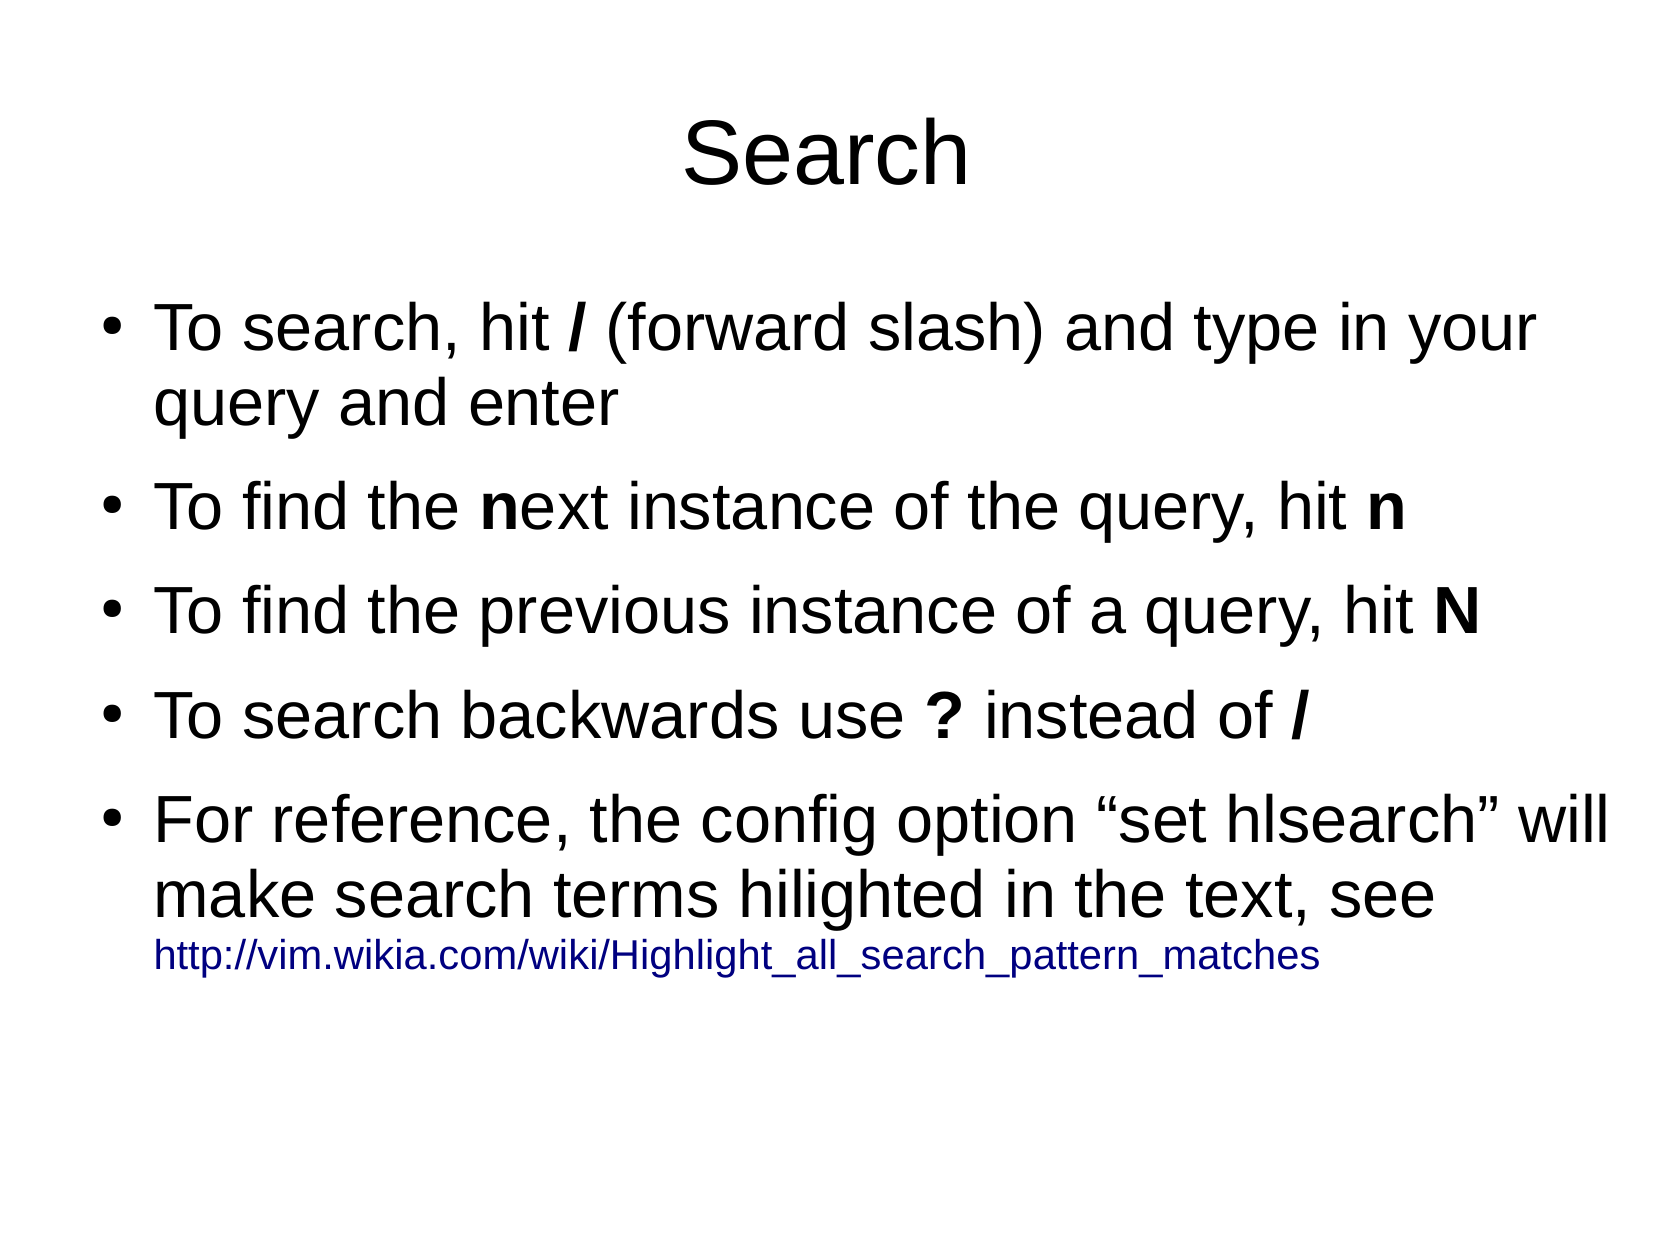

# Search
To search, hit / (forward slash) and type in your query and enter
To find the next instance of the query, hit n
To find the previous instance of a query, hit N
To search backwards use ? instead of /
For reference, the config option “set hlsearch” will make search terms hilighted in the text, see http://vim.wikia.com/wiki/Highlight_all_search_pattern_matches